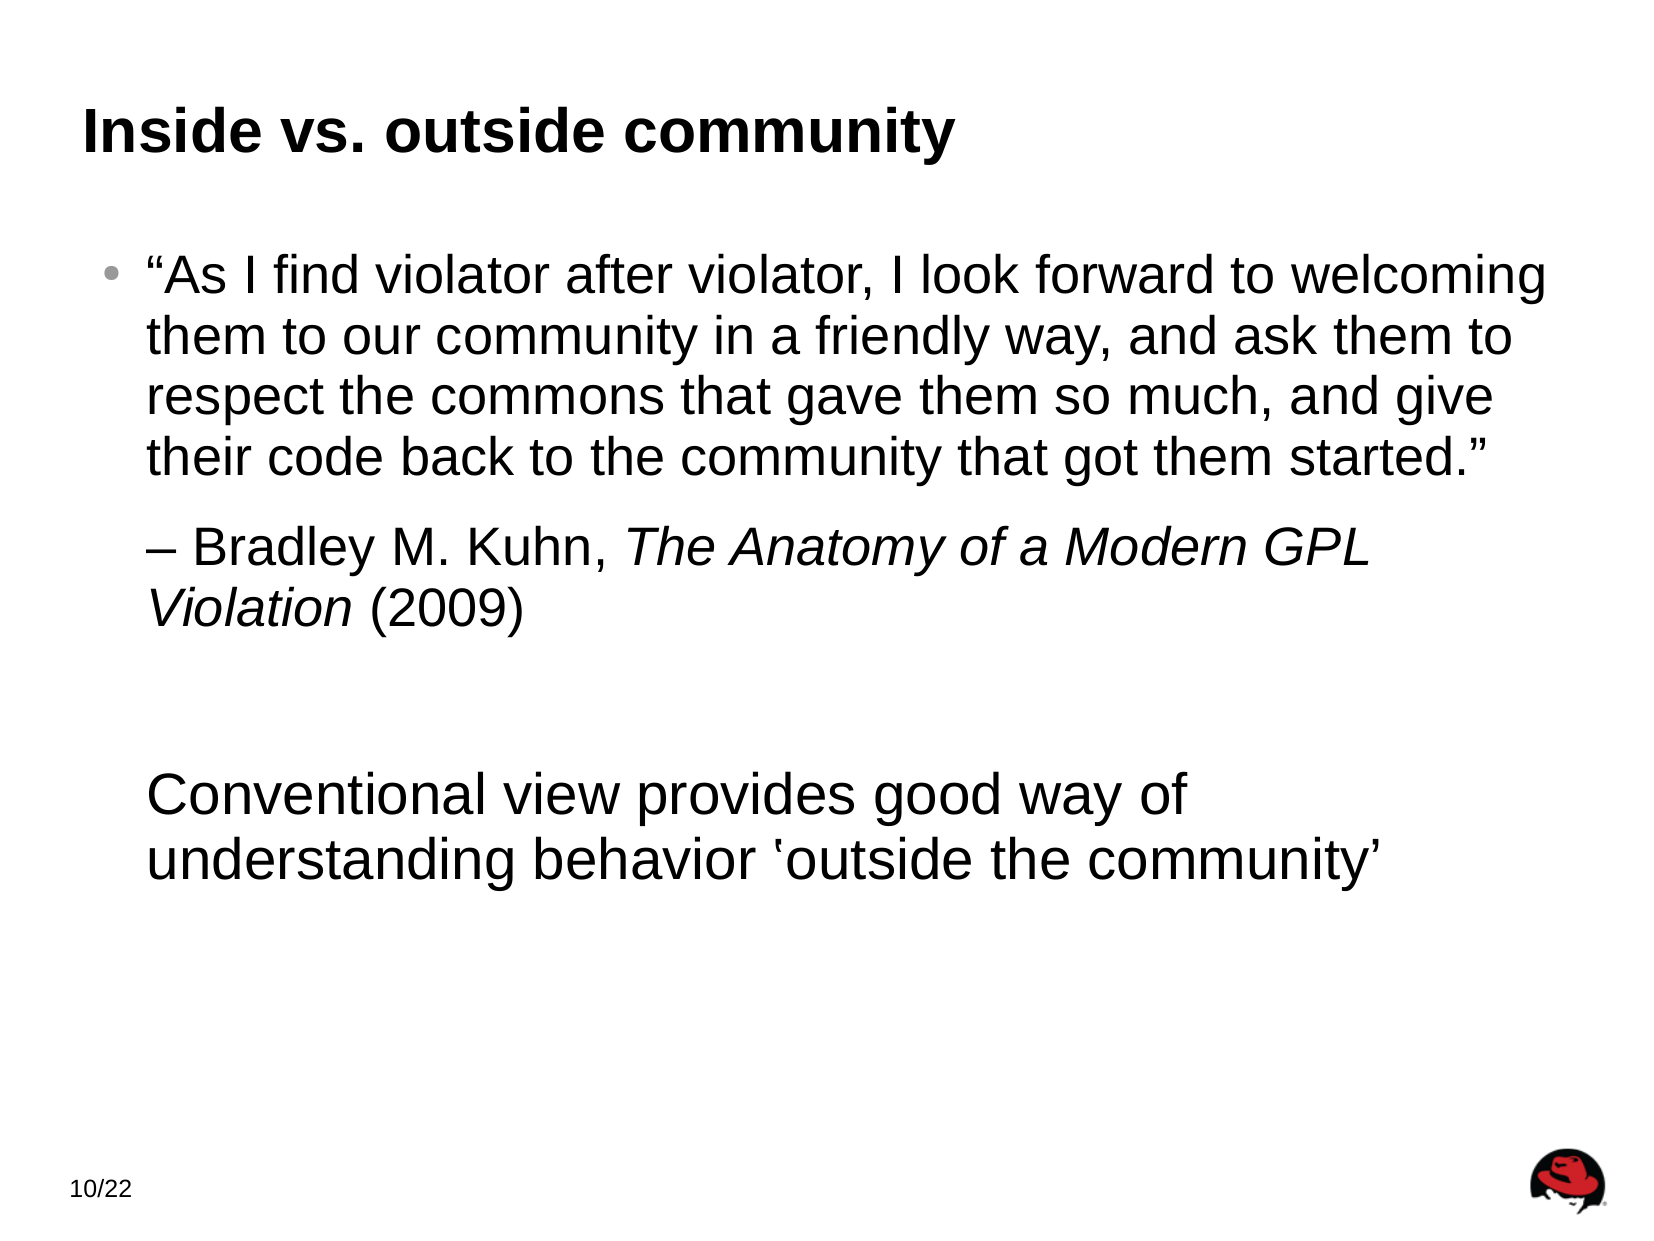

# Inside vs. outside community
“As I find violator after violator, I look forward to welcoming them to our community in a friendly way, and ask them to respect the commons that gave them so much, and give their code back to the community that got them started.”
– Bradley M. Kuhn, The Anatomy of a Modern GPL Violation (2009)
Conventional view provides good way of understanding behavior ‛outside the community’